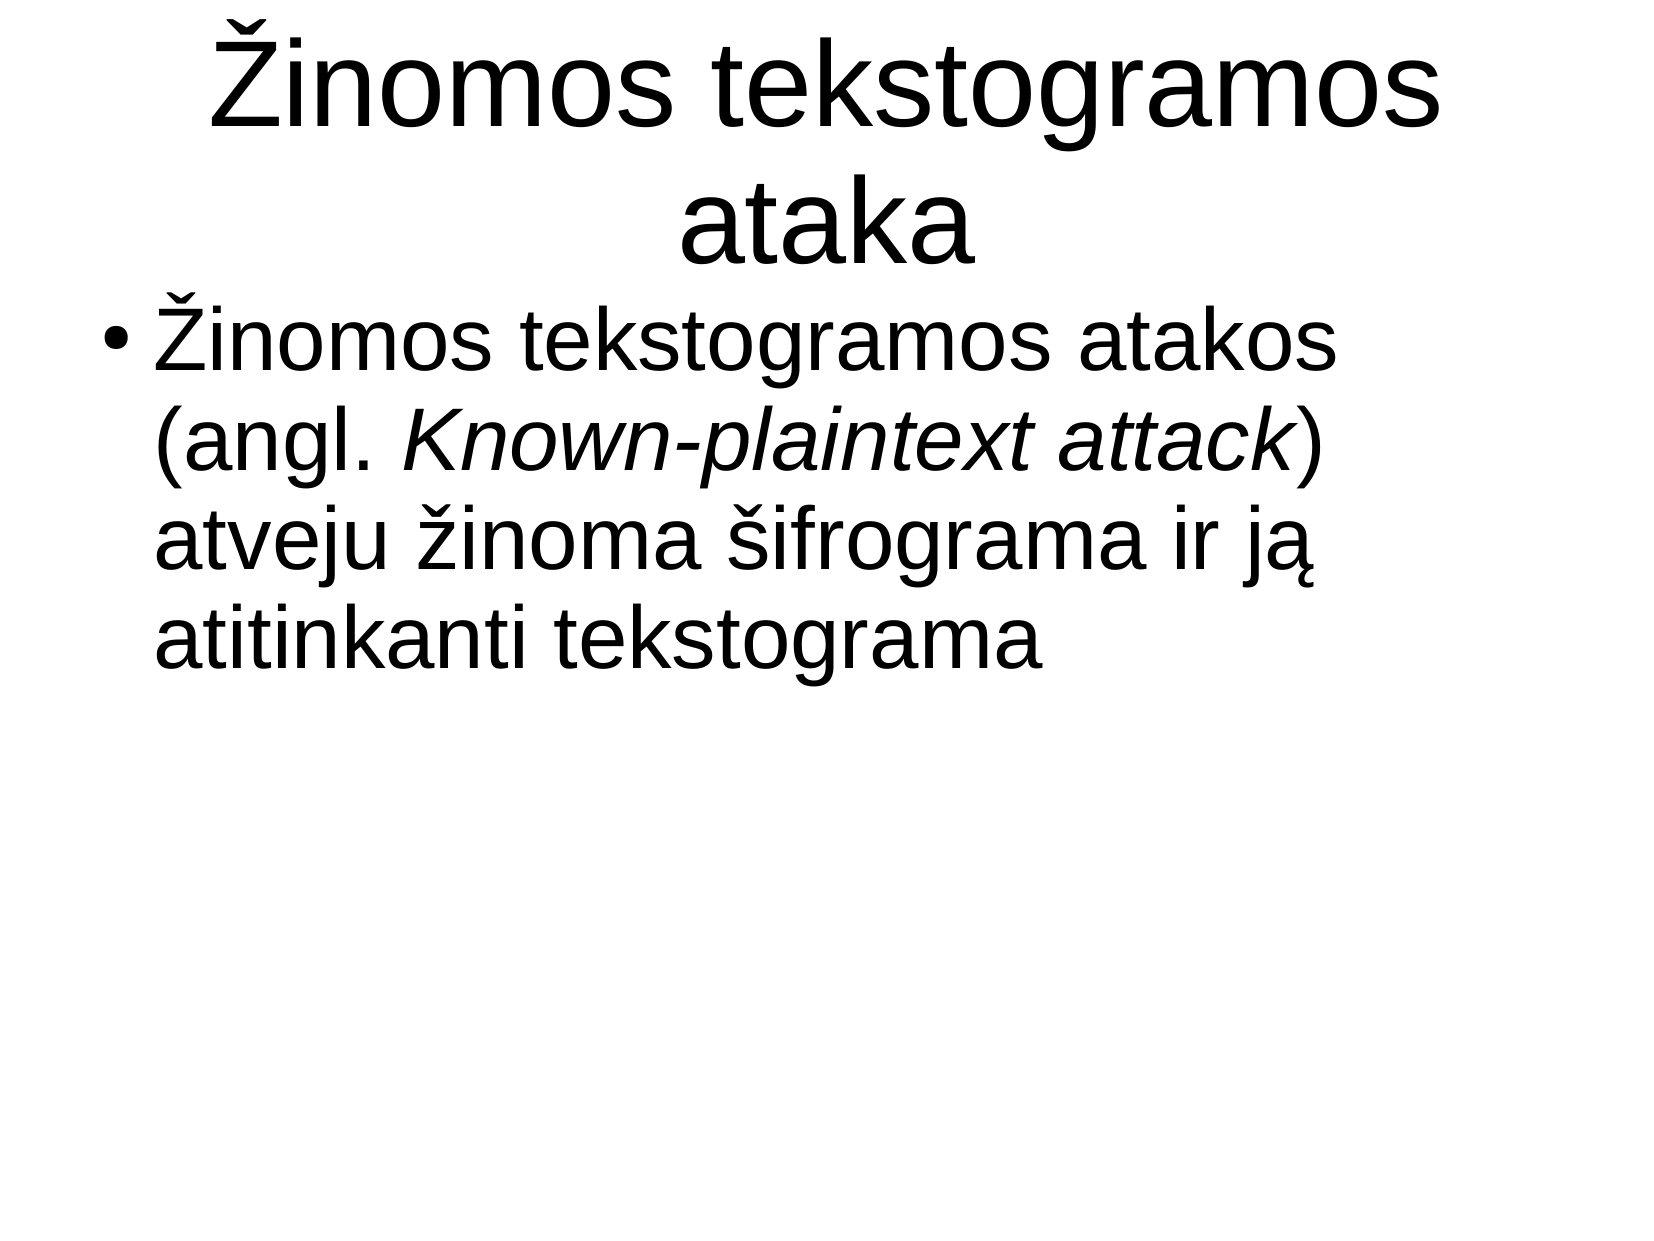

# Žinomos tekstogramos ataka
Žinomos tekstogramos atakos (angl. Known-plaintext attack) atveju žinoma šifrograma ir ją atitinkanti tekstograma